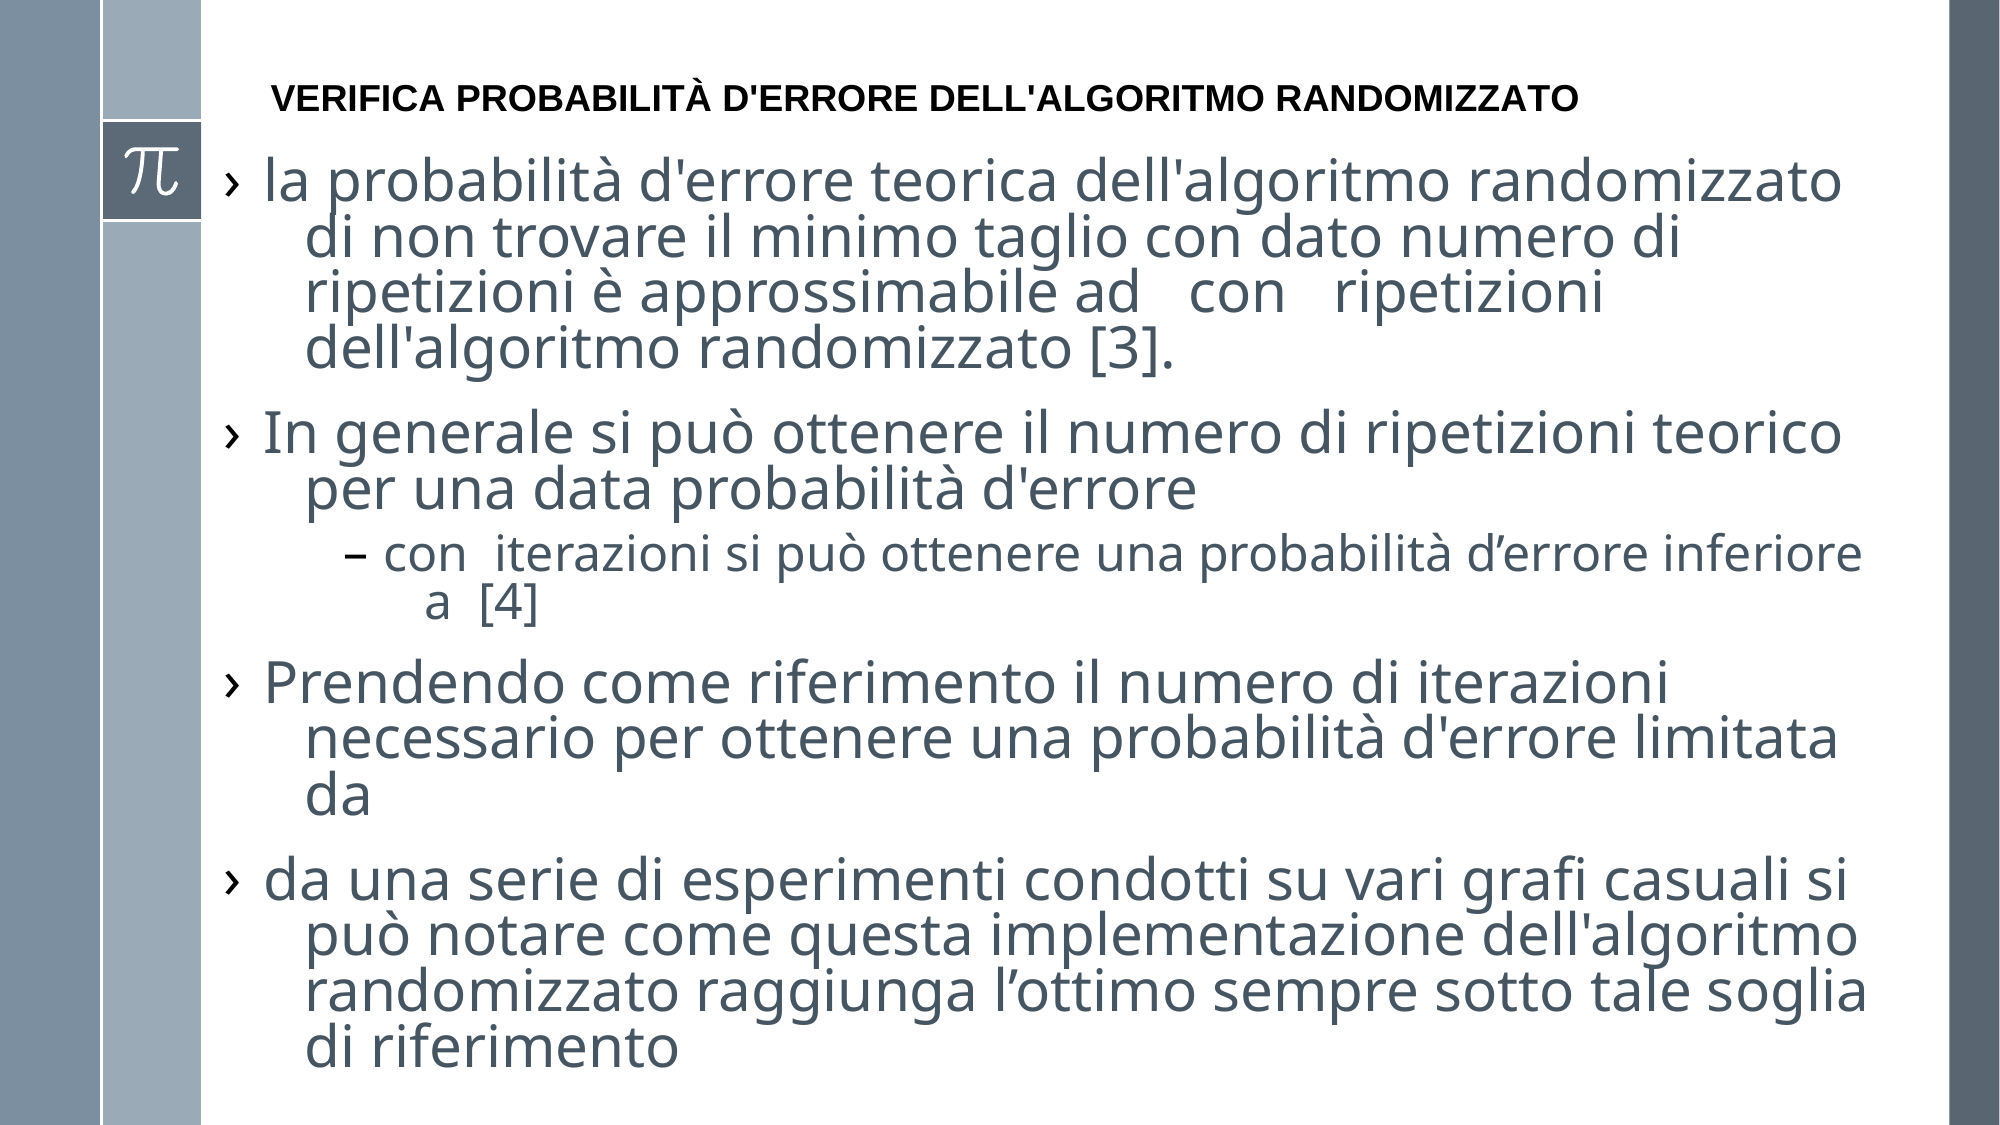

# VERIFICA PROBABILITÀ D'ERRORE DELL'ALGORITMO RANDOMIZZATO
la probabilità d'errore teorica dell'algoritmo randomizzato di non trovare il minimo taglio con dato numero di ripetizioni è approssimabile ad con ripetizioni dell'algoritmo randomizzato [3].
In generale si può ottenere il numero di ripetizioni teorico per una data probabilità d'errore
con iterazioni si può ottenere una probabilità d’errore inferiore a [4]
Prendendo come riferimento il numero di iterazioni necessario per ottenere una probabilità d'errore limitata da
da una serie di esperimenti condotti su vari grafi casuali si può notare come questa implementazione dell'algoritmo randomizzato raggiunga l’ottimo sempre sotto tale soglia di riferimento